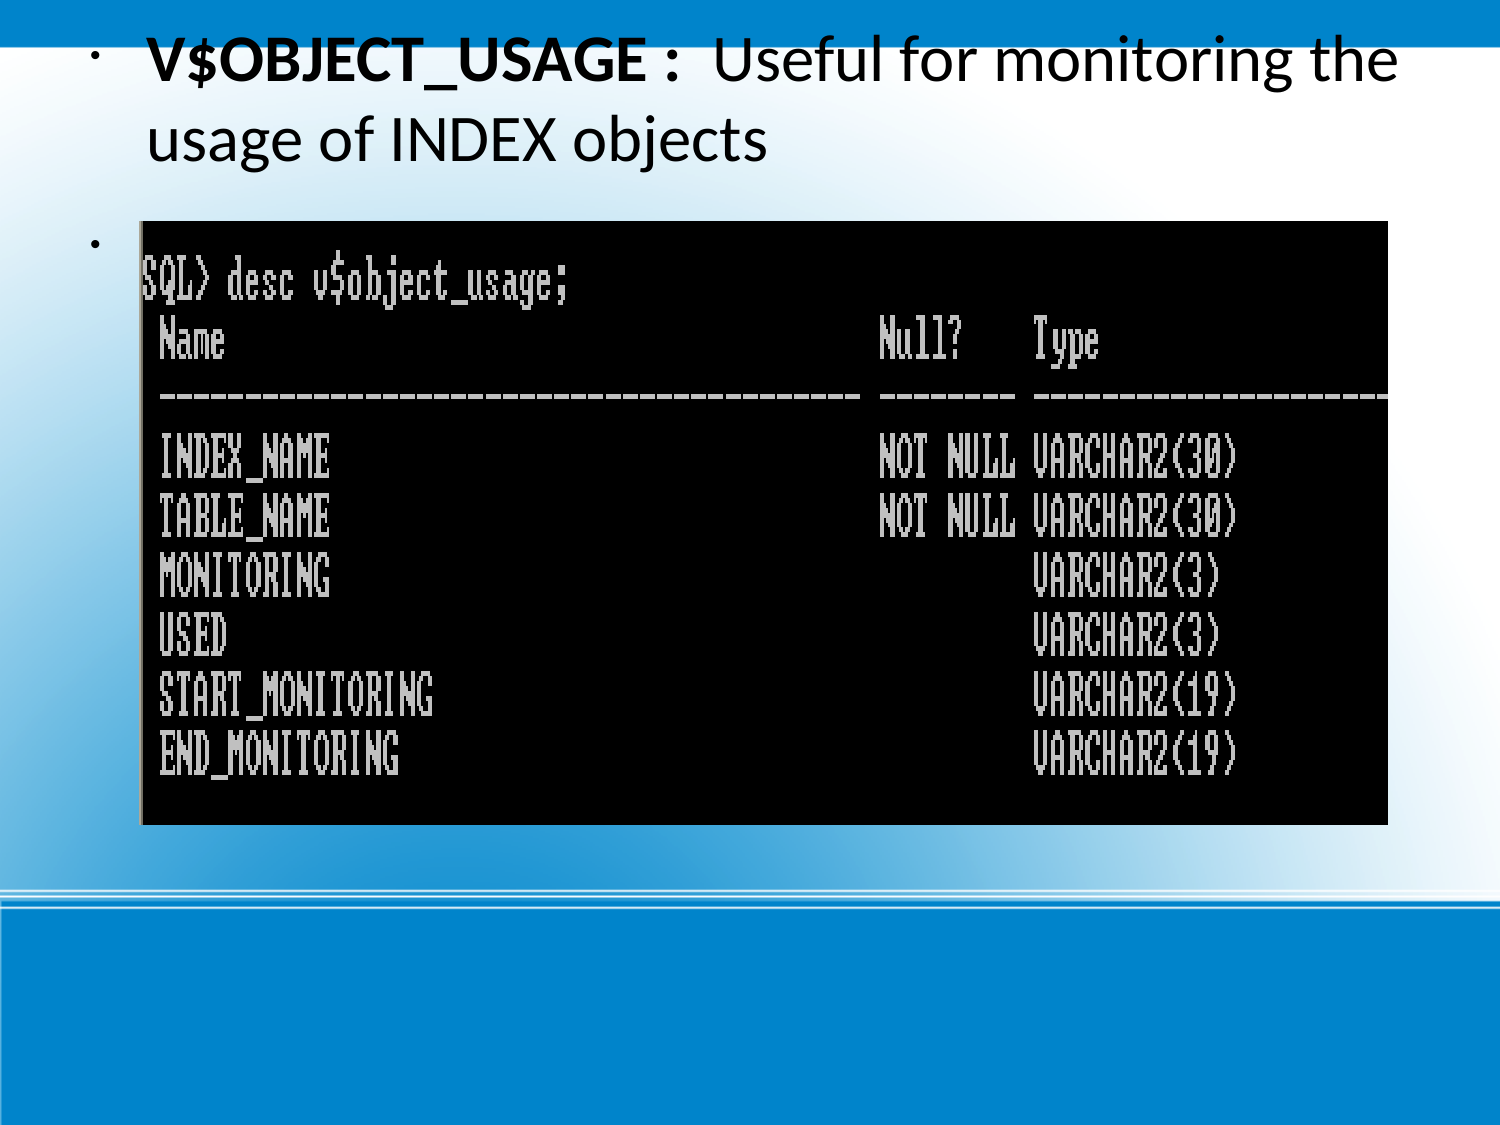

# V$OBJECT_USAGE : Useful for monitoring the usage of INDEX objects